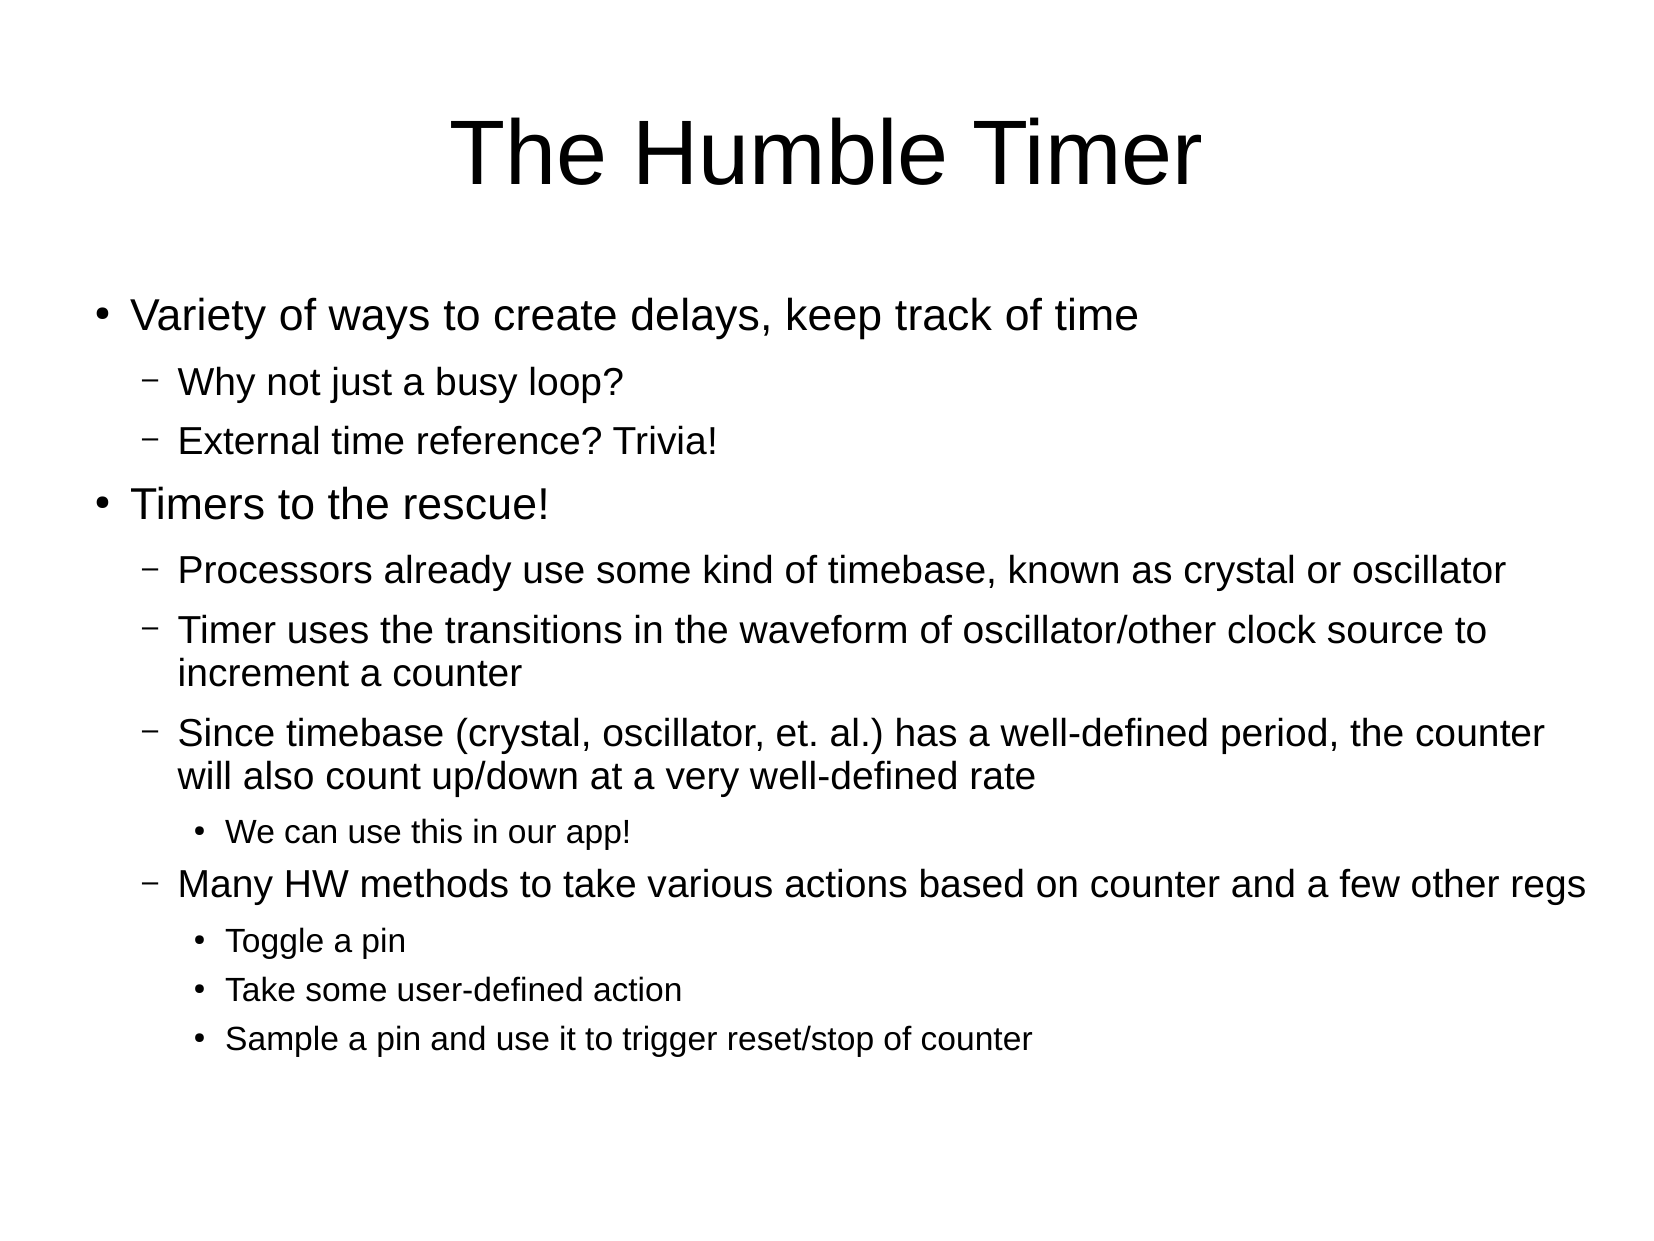

# The Humble Timer
Variety of ways to create delays, keep track of time
Why not just a busy loop?
External time reference? Trivia!
Timers to the rescue!
Processors already use some kind of timebase, known as crystal or oscillator
Timer uses the transitions in the waveform of oscillator/other clock source to increment a counter
Since timebase (crystal, oscillator, et. al.) has a well-defined period, the counter will also count up/down at a very well-defined rate
We can use this in our app!
Many HW methods to take various actions based on counter and a few other regs
Toggle a pin
Take some user-defined action
Sample a pin and use it to trigger reset/stop of counter